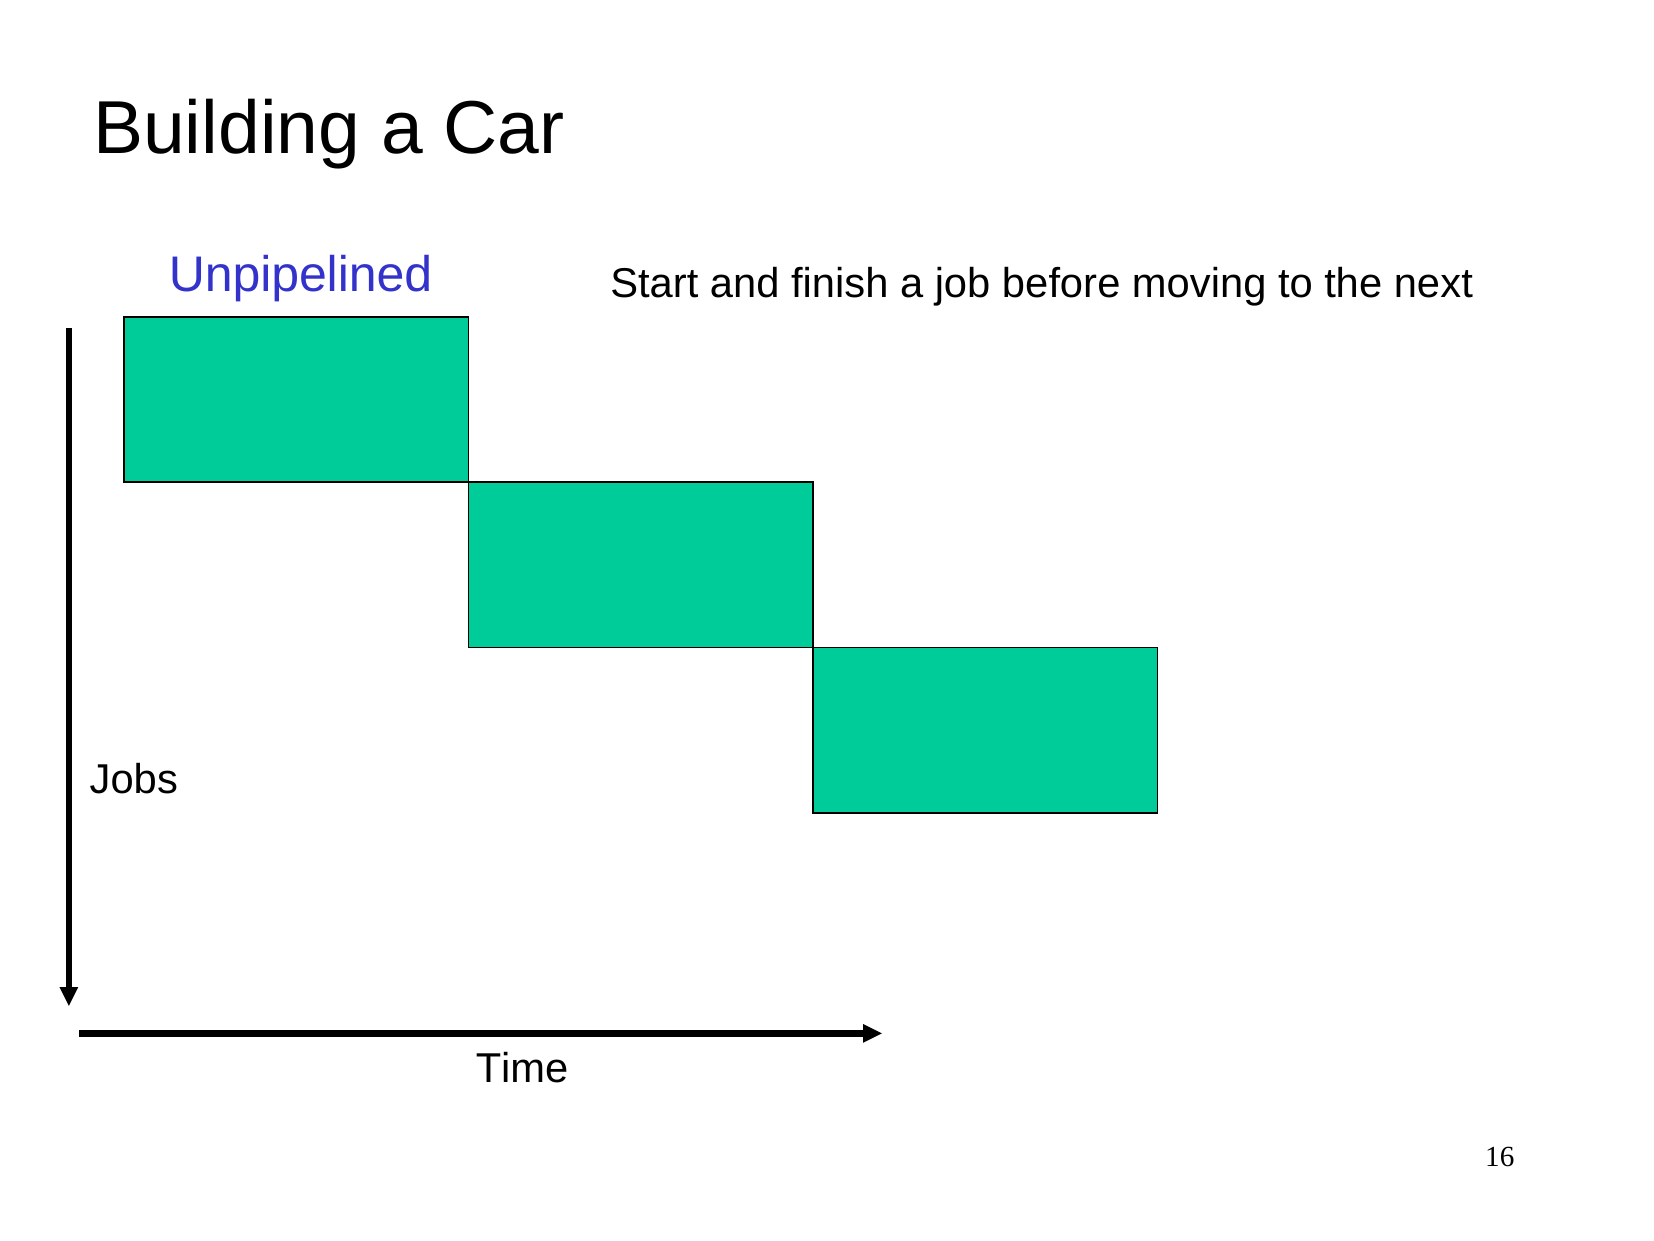

Building a Car
Unpipelined
Start and finish a job before moving to the next
Jobs
Time